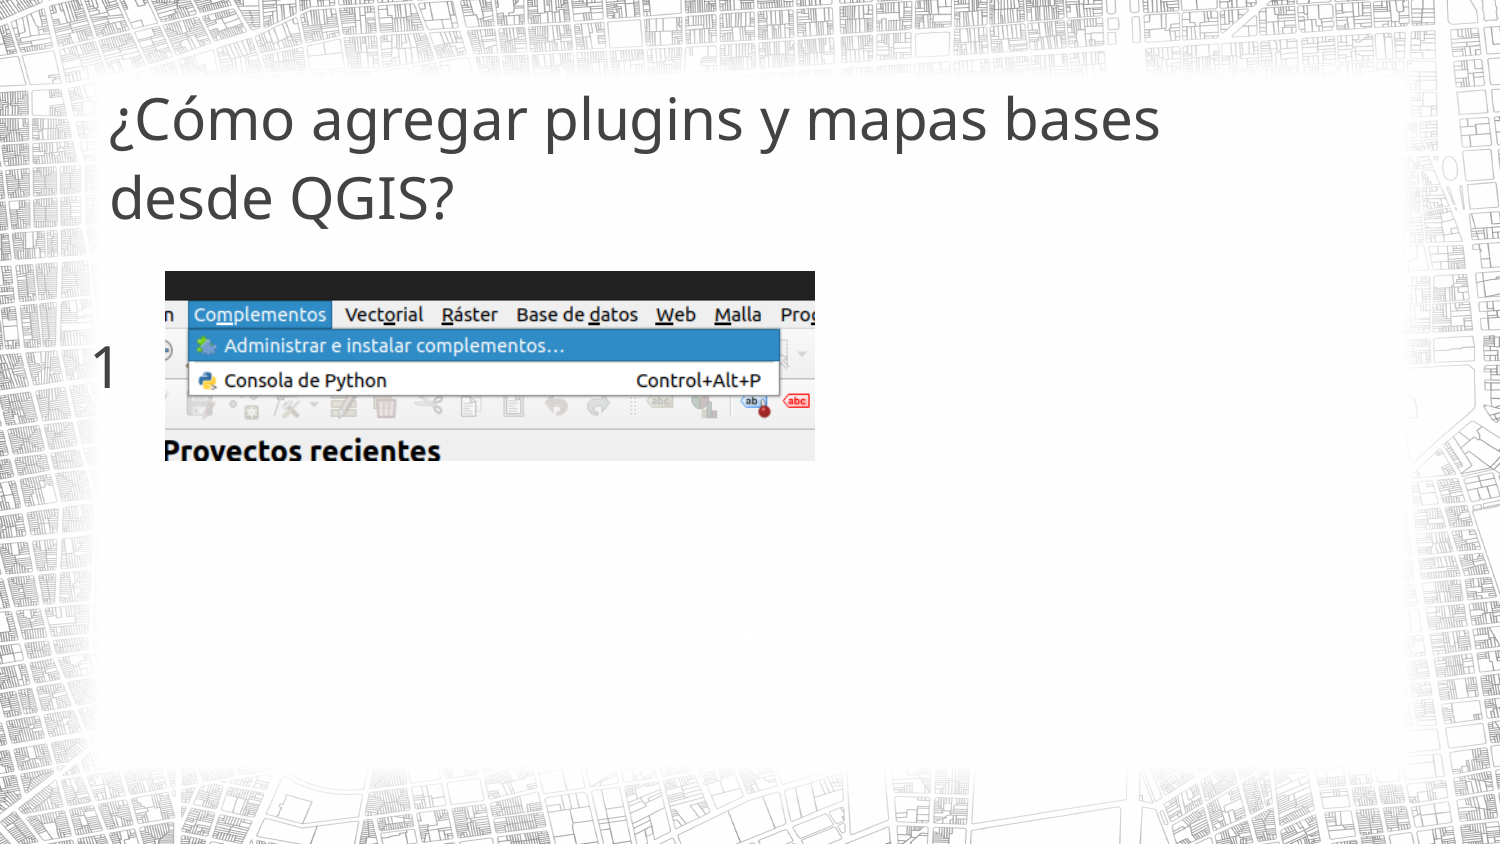

¿Cómo agregar plugins y mapas bases desde QGIS?
1
ANÁLISS
VISUALIZACIÓN
Lectura, edición, almacenamiento